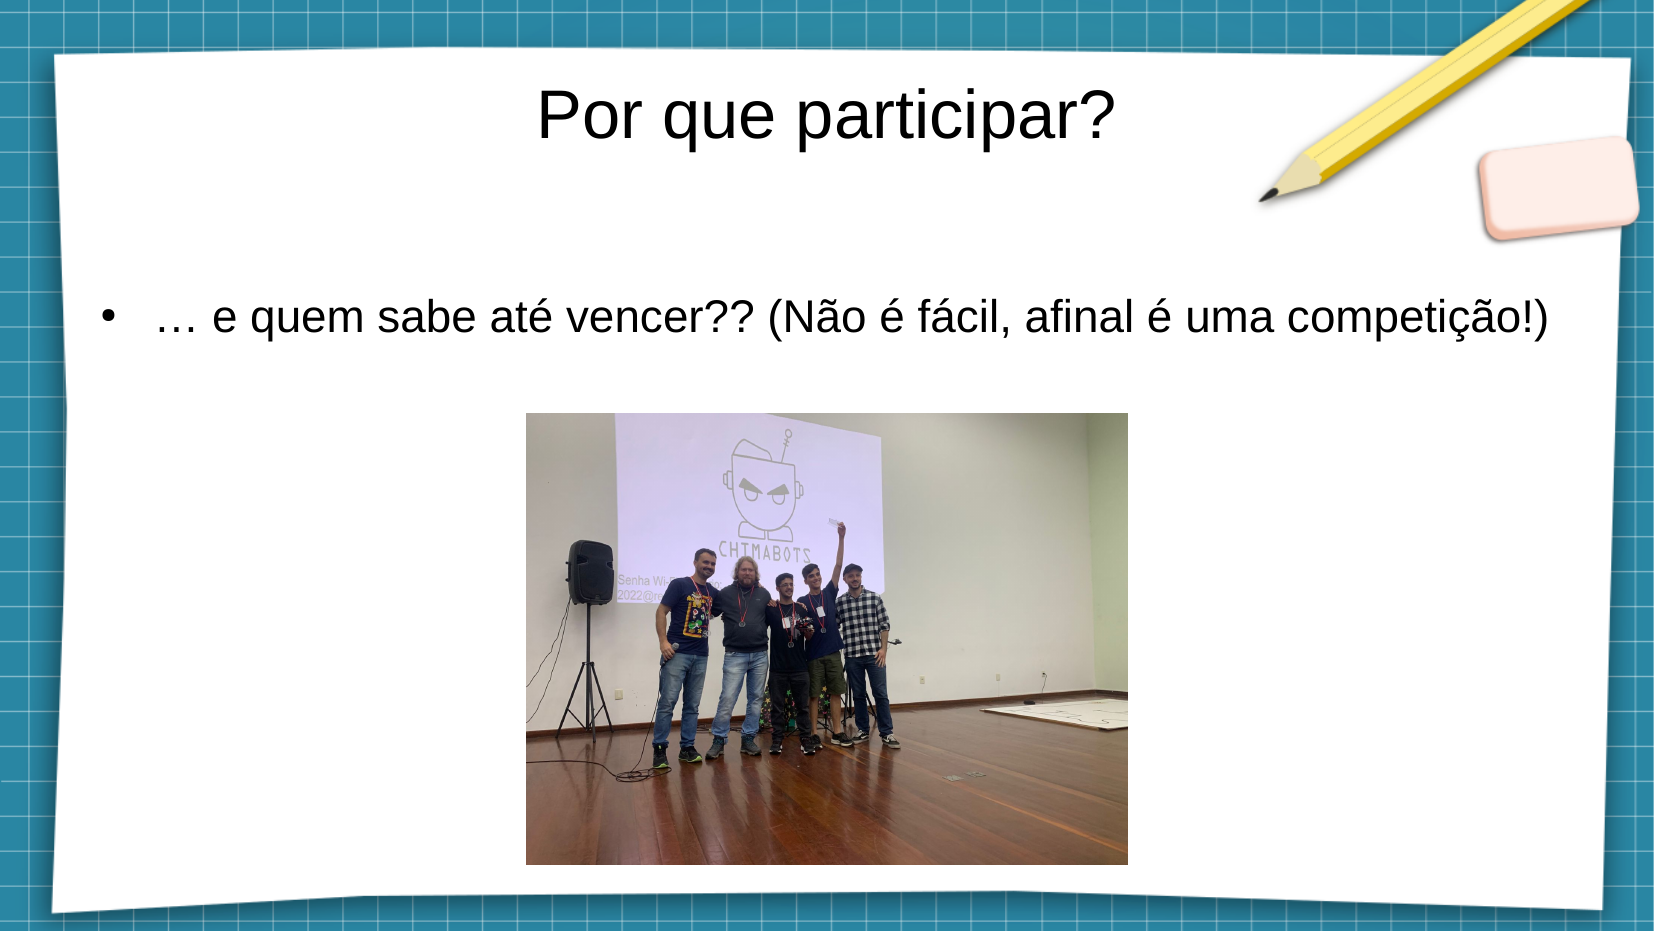

# Por que participar?
… e quem sabe até vencer?? (Não é fácil, afinal é uma competição!)